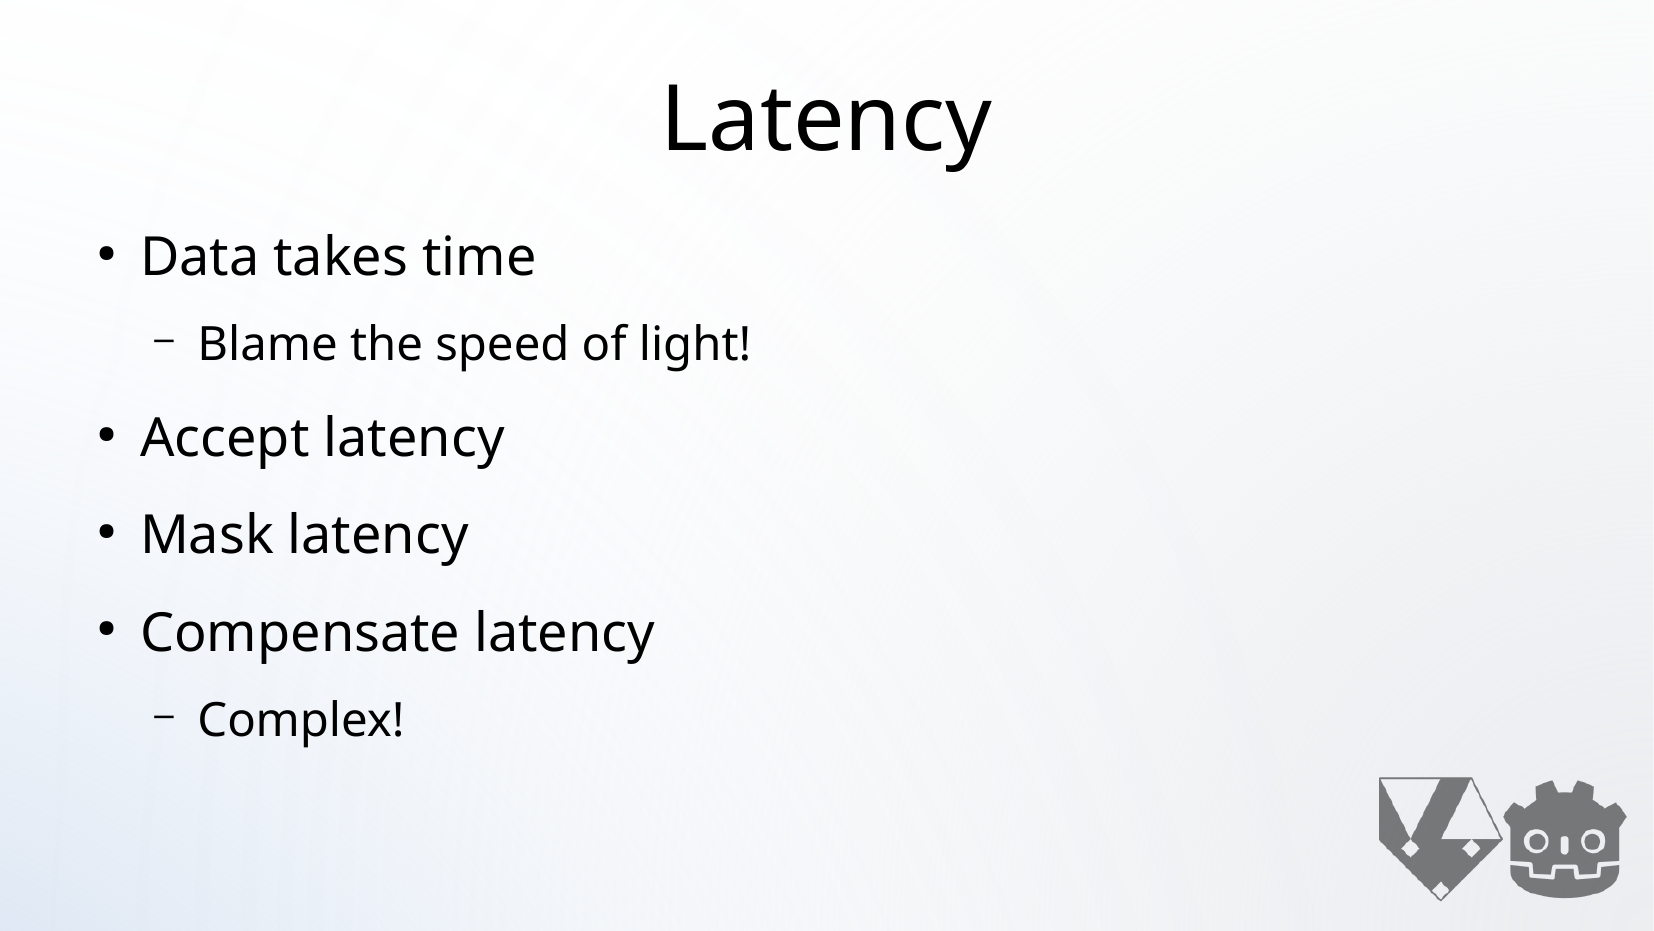

# Latency
Data takes time
Blame the speed of light!
Accept latency
Mask latency
Compensate latency
Complex!